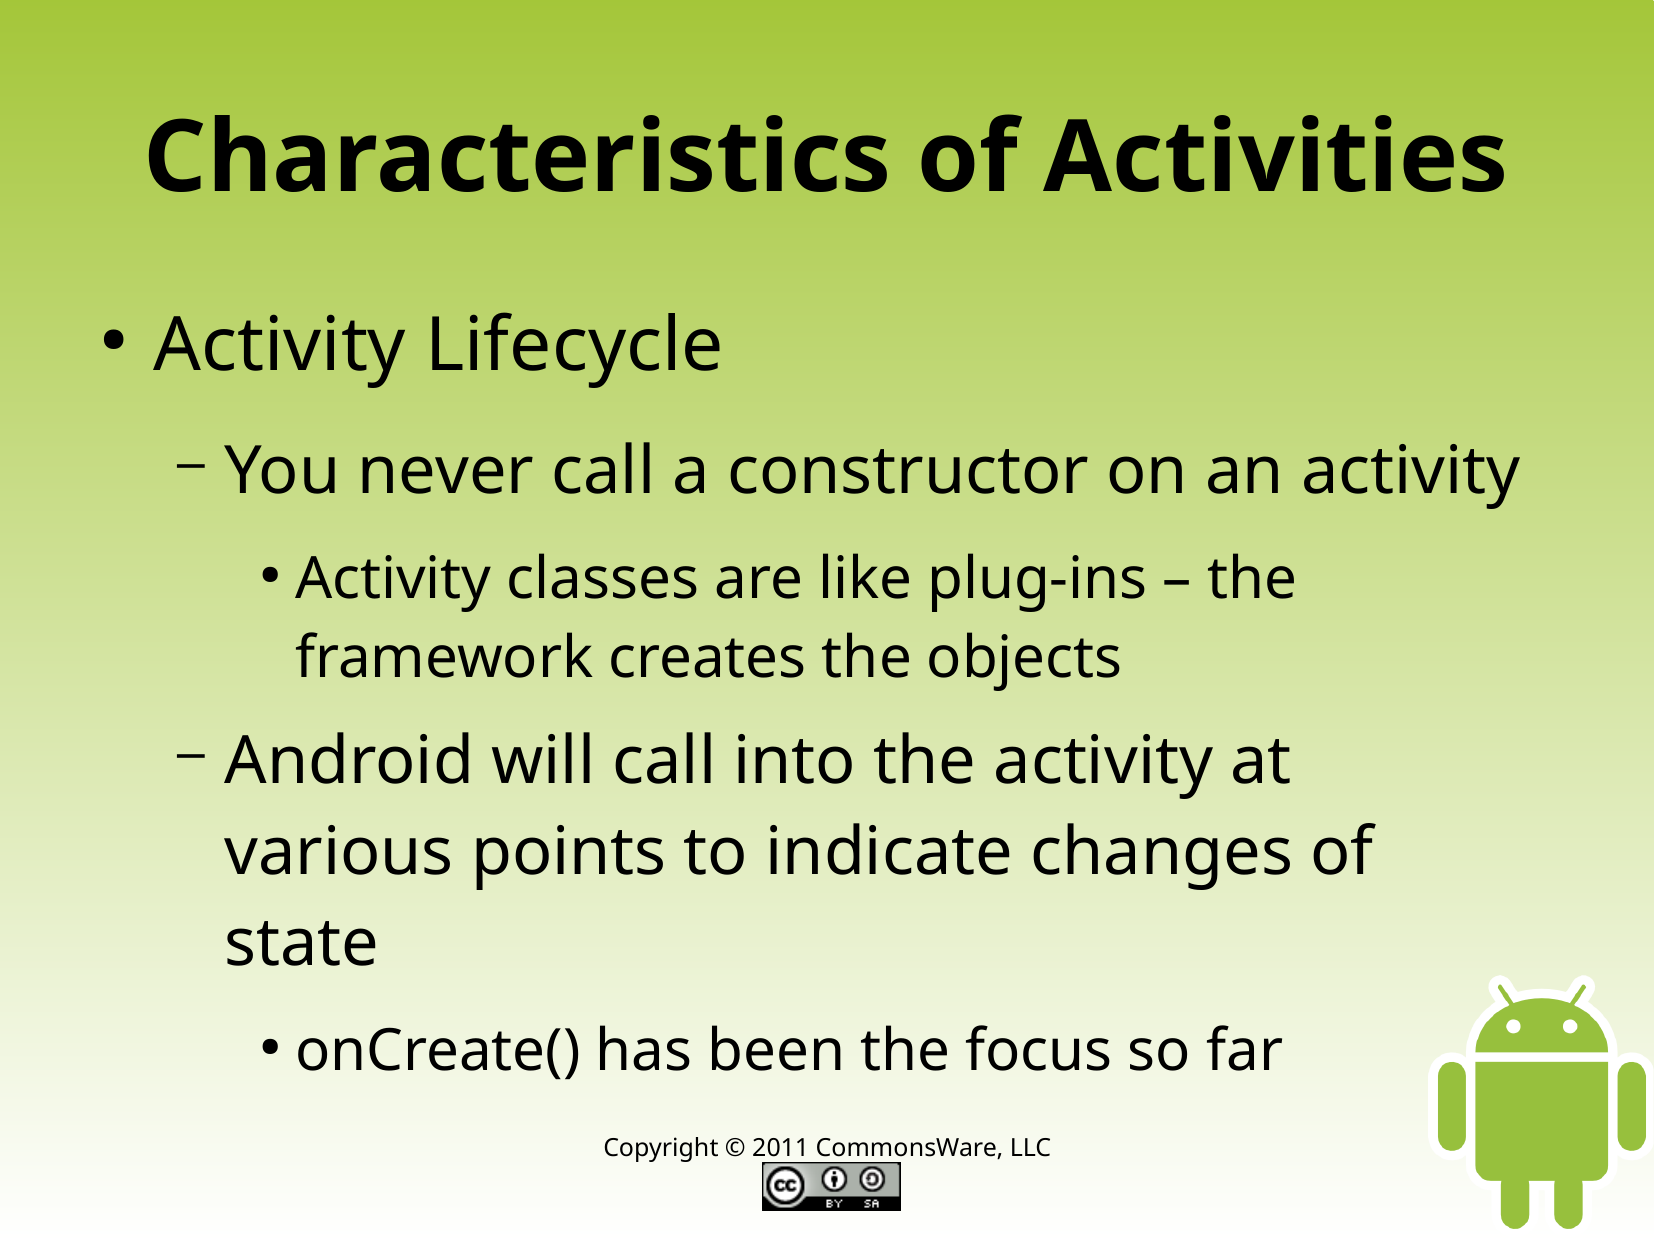

# Characteristics of Activities
Activity Lifecycle
You never call a constructor on an activity
Activity classes are like plug-ins – the framework creates the objects
Android will call into the activity at various points to indicate changes of state
onCreate() has been the focus so far